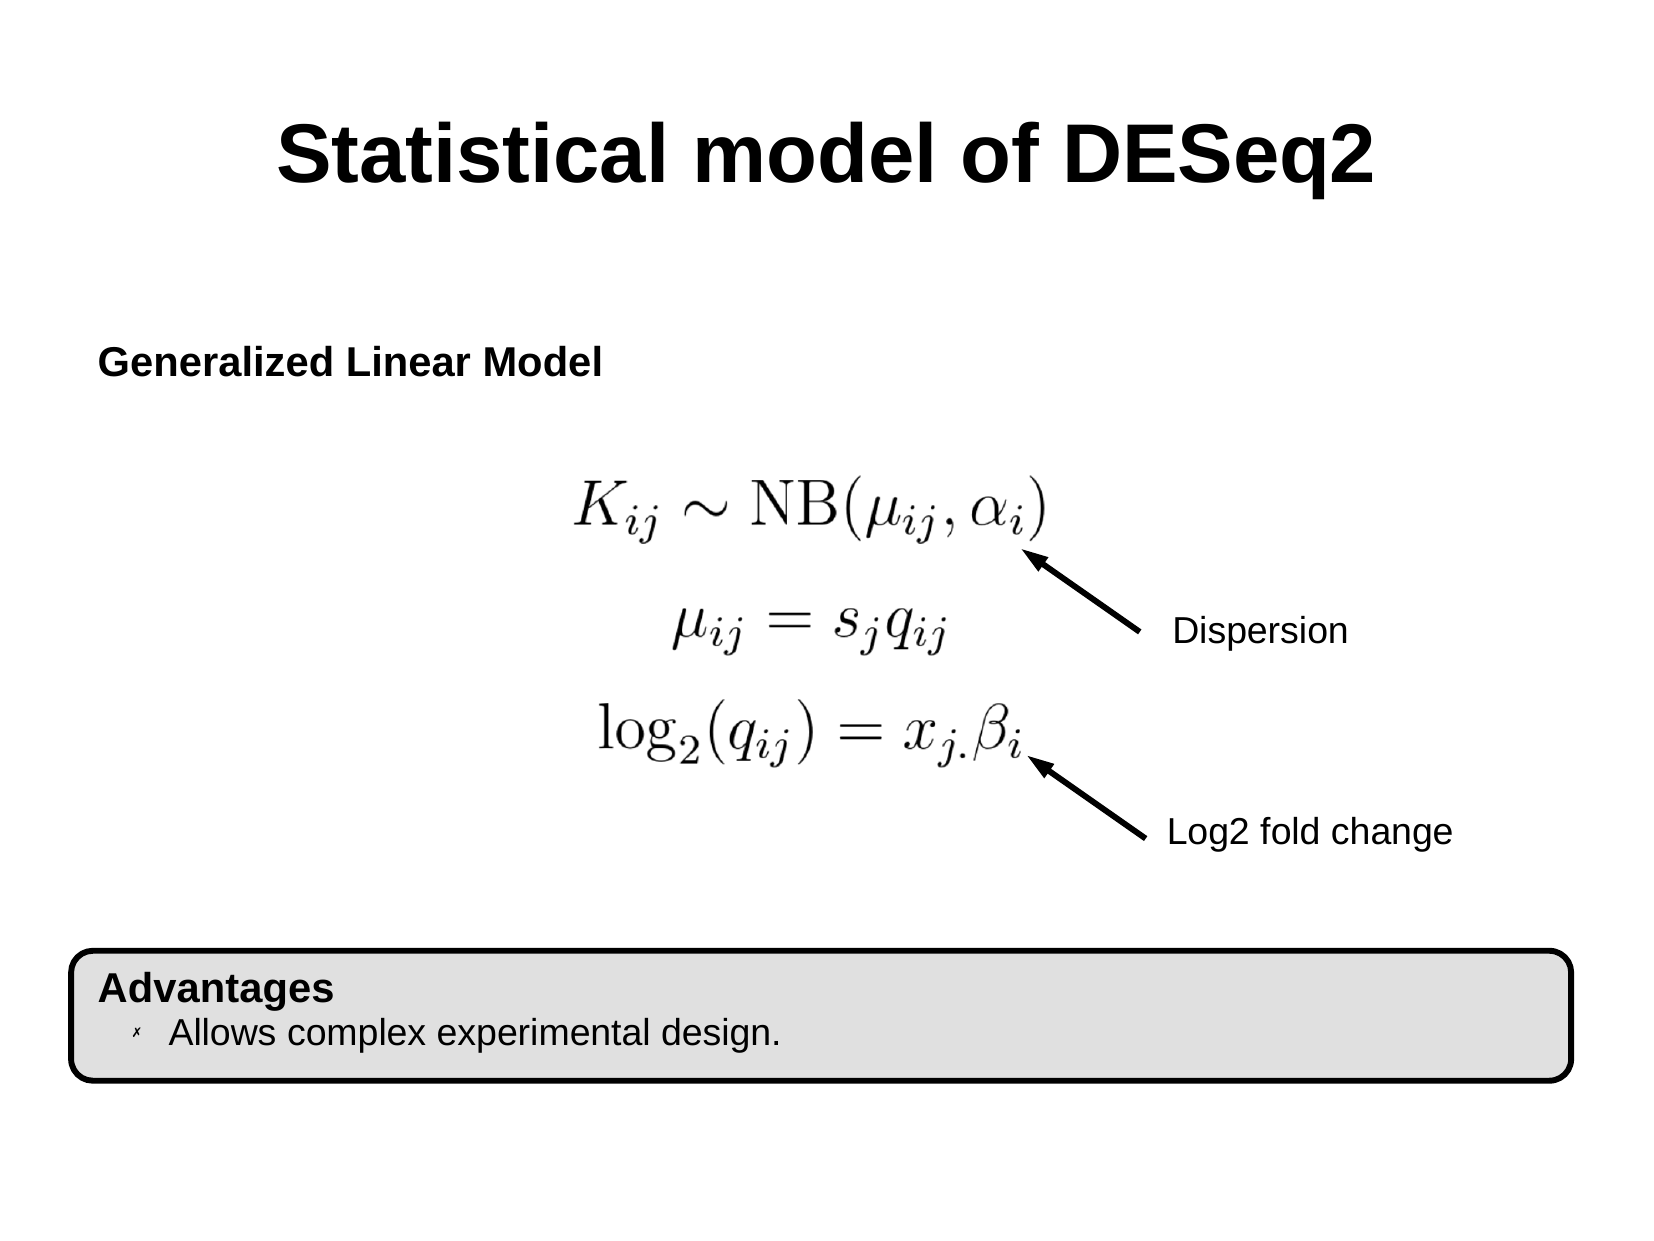

Statistical model of DESeq2
Generalized Linear Model
Dispersion
Log2 fold change
Advantages
Allows complex experimental design.